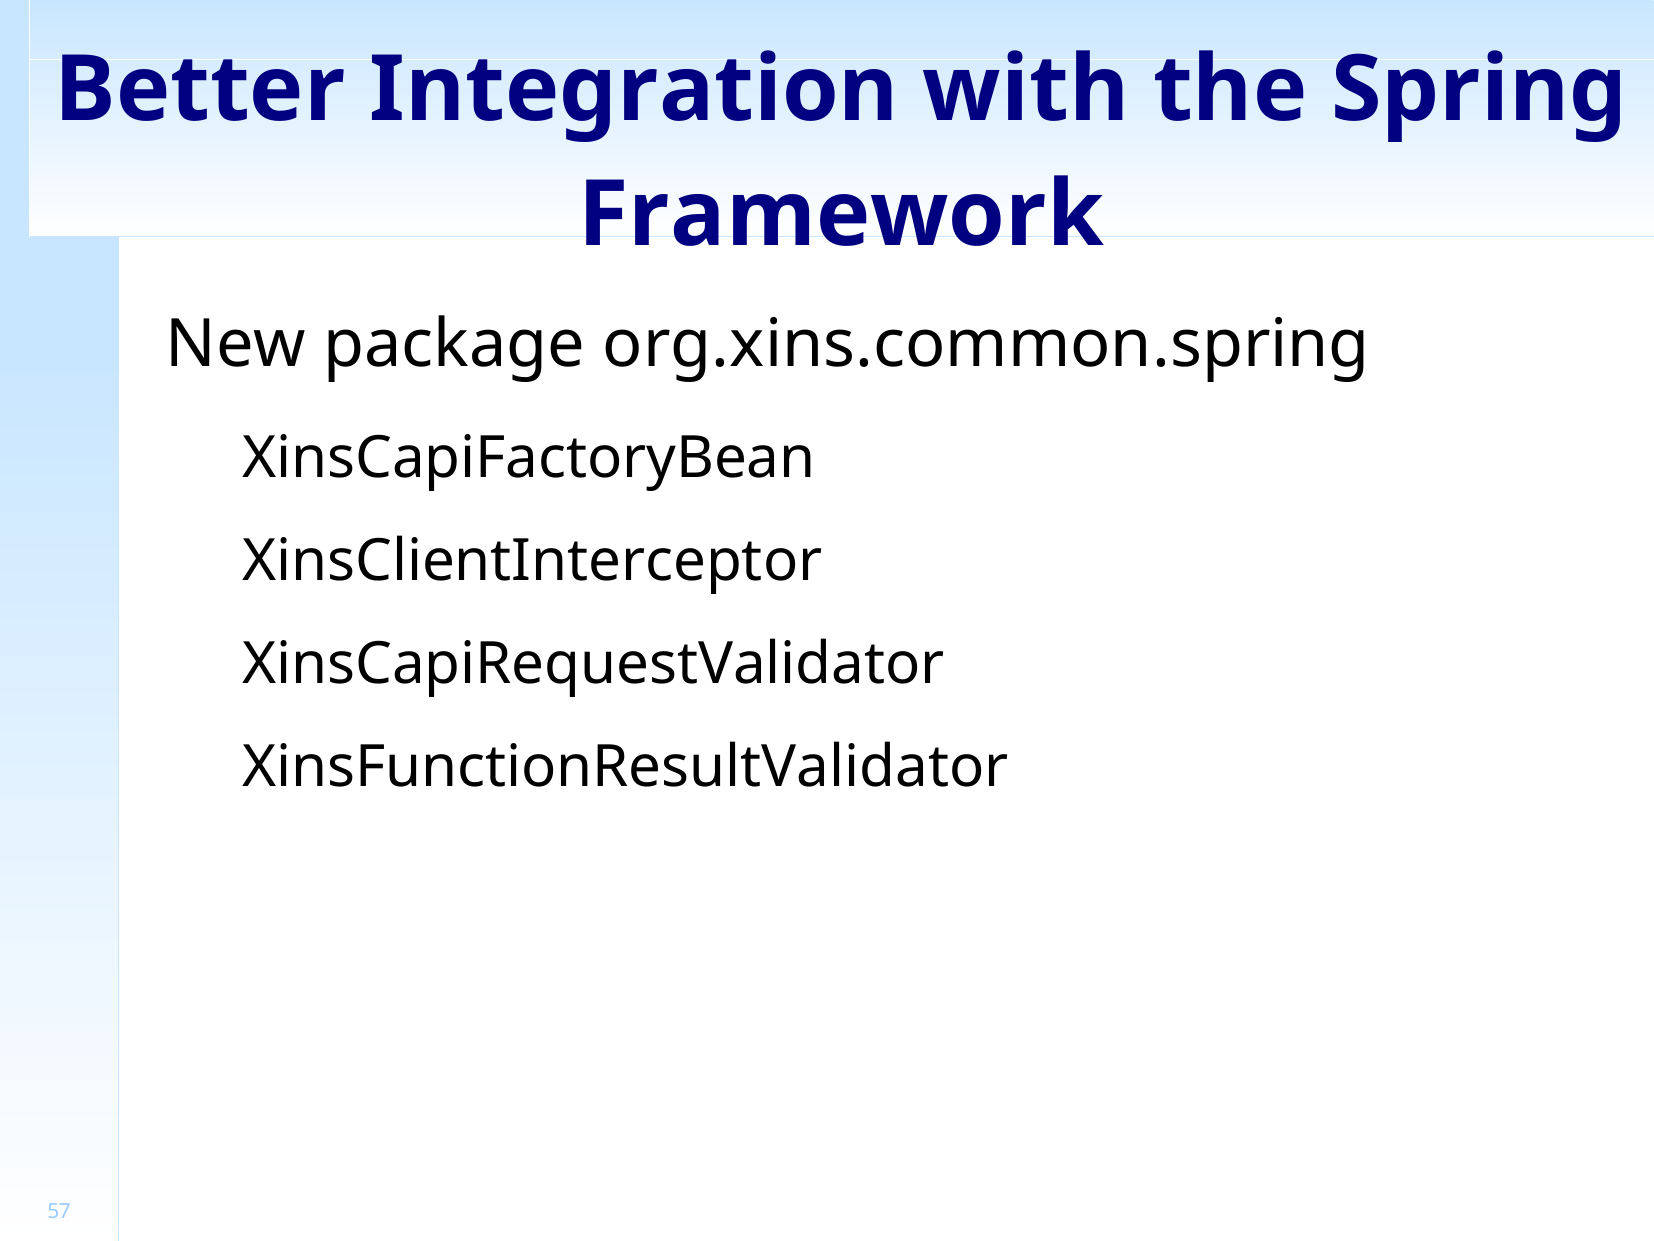

# Better Integration with the Spring Framework
New package org.xins.common.spring
XinsCapiFactoryBean
XinsClientInterceptor
XinsCapiRequestValidator
XinsFunctionResultValidator